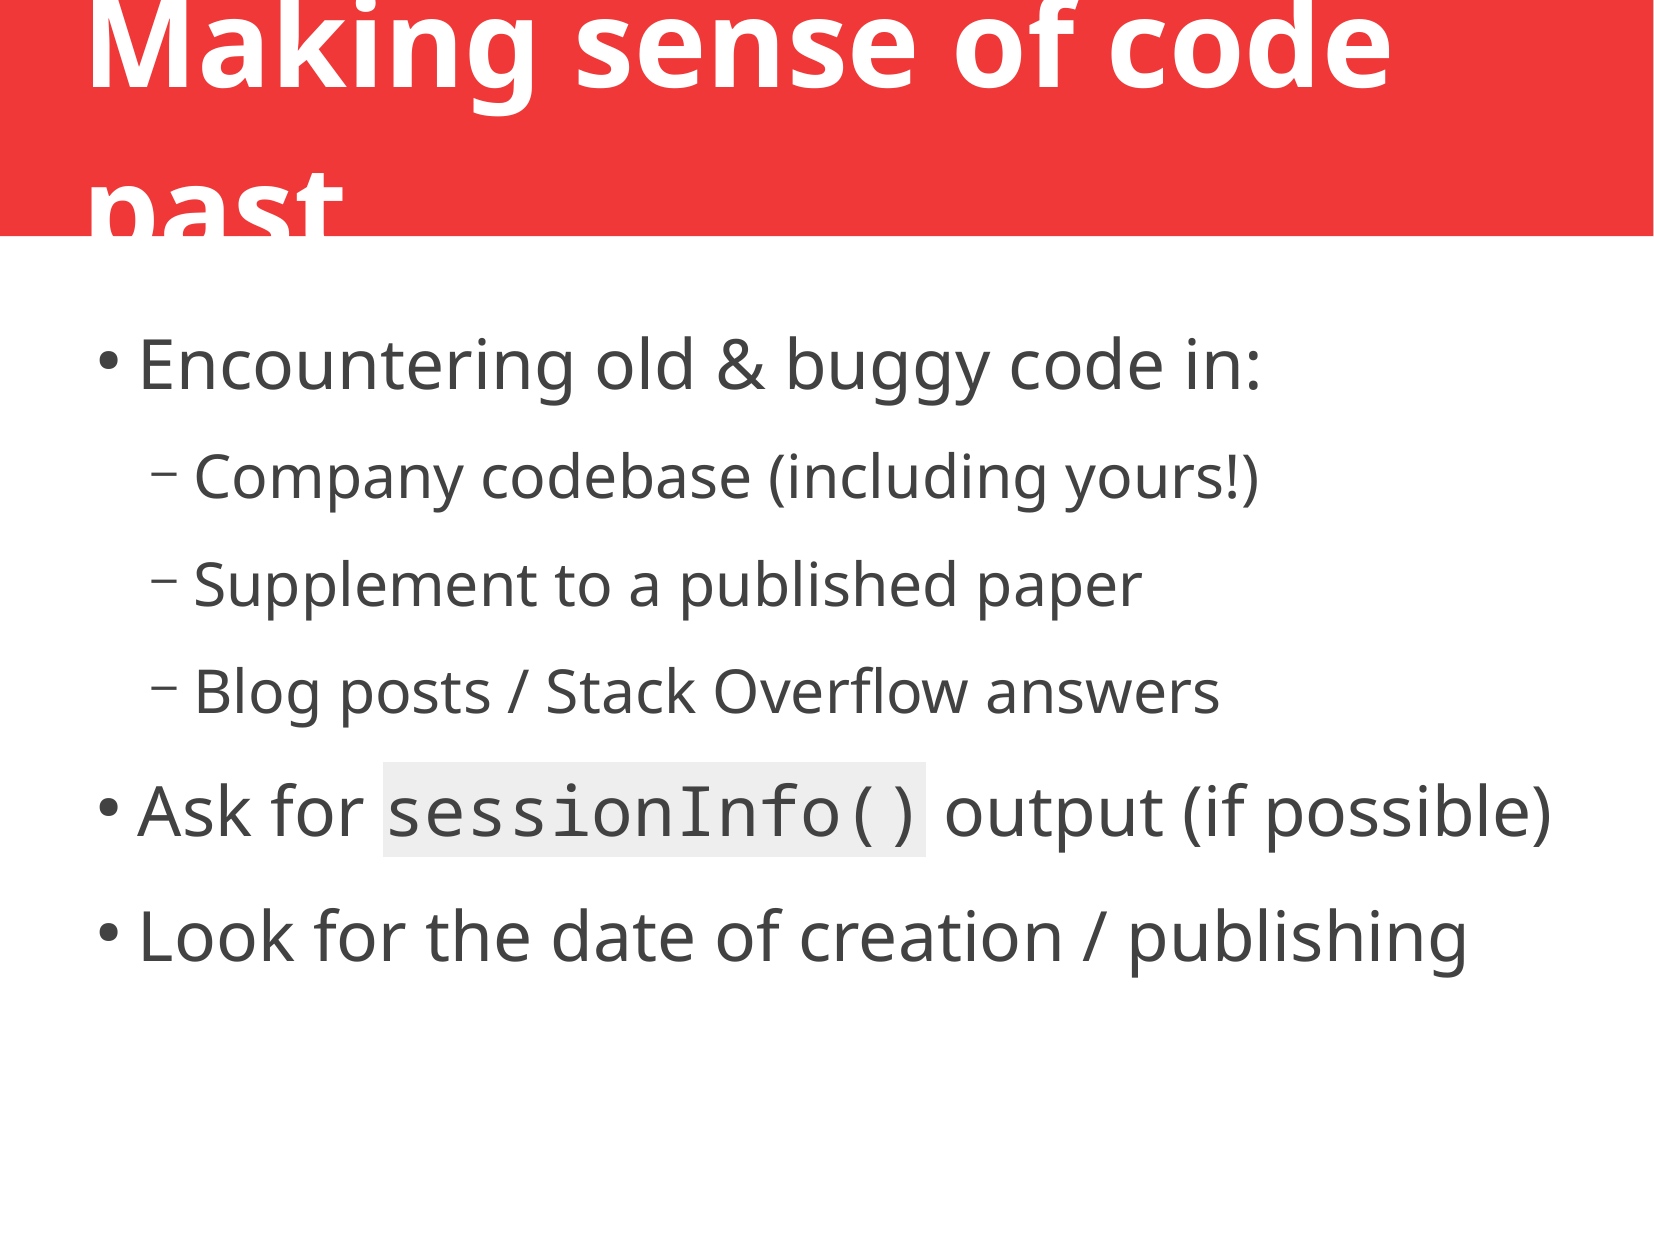

# Making sense of code past
Encountering old & buggy code in:
Company codebase (including yours!)
Supplement to a published paper
Blog posts / Stack Overflow answers
Ask for sessionInfo() output (if possible)
Look for the date of creation / publishing